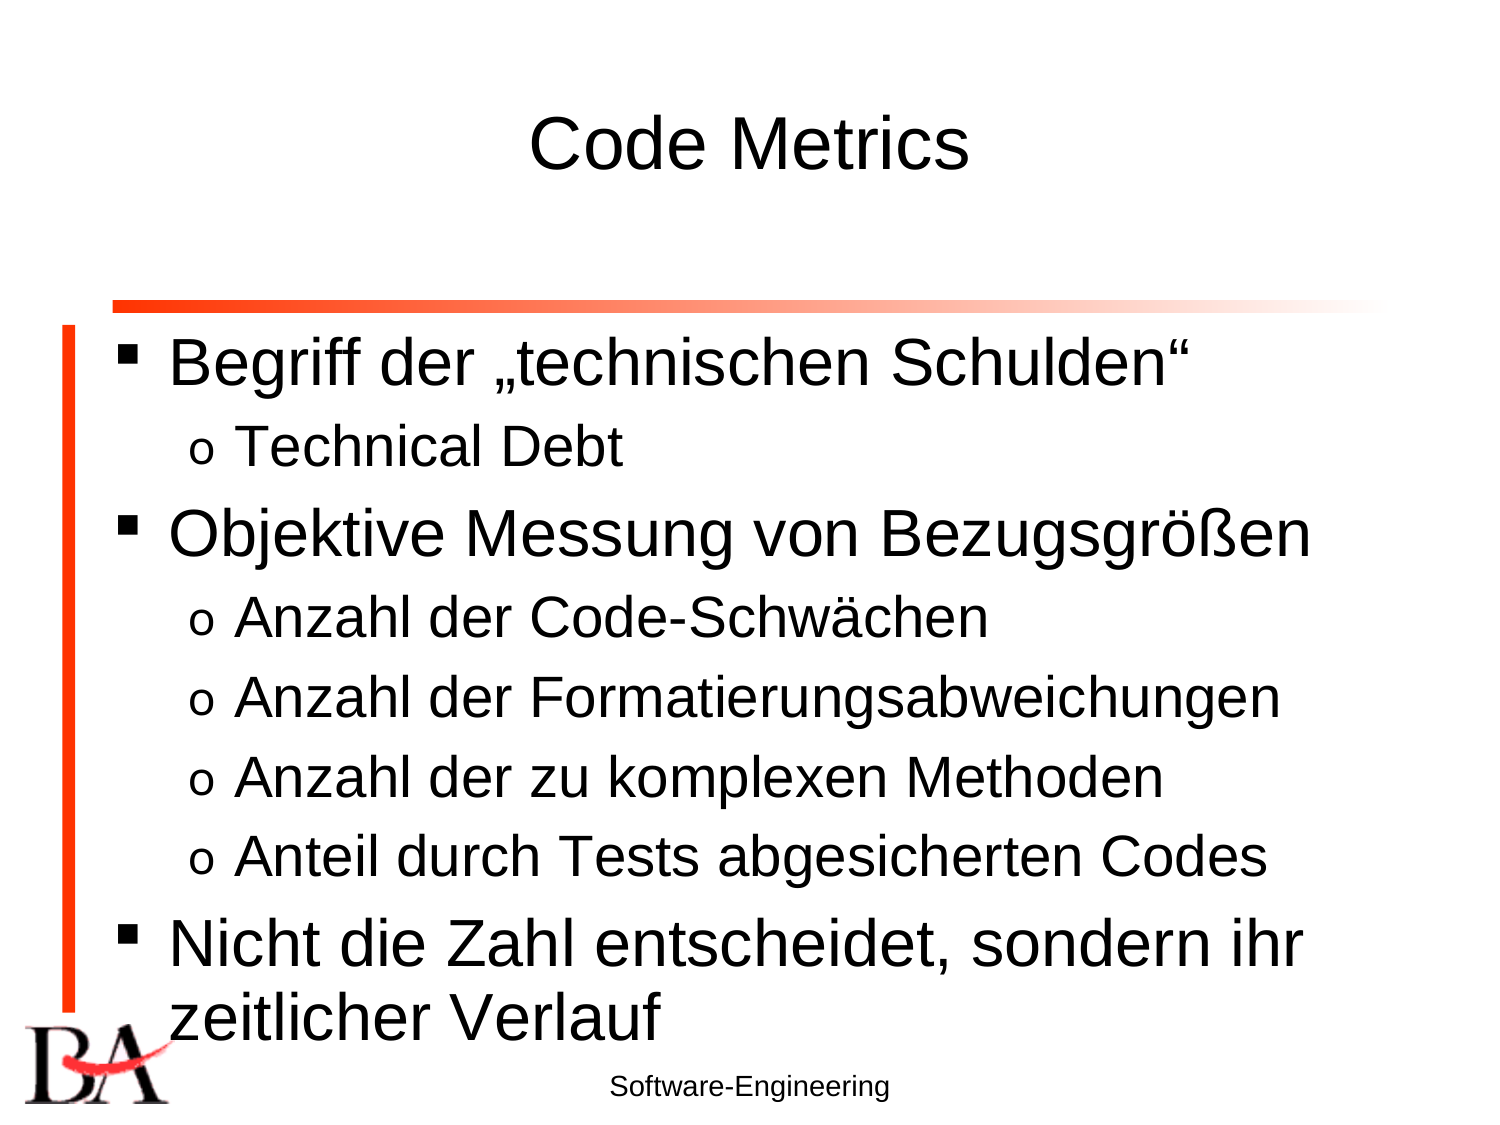

# Code Metrics
Begriff der „technischen Schulden“
Technical Debt
Objektive Messung von Bezugsgrößen
Anzahl der Code-Schwächen
Anzahl der Formatierungsabweichungen
Anzahl der zu komplexen Methoden
Anteil durch Tests abgesicherten Codes
Nicht die Zahl entscheidet, sondern ihr zeitlicher Verlauf